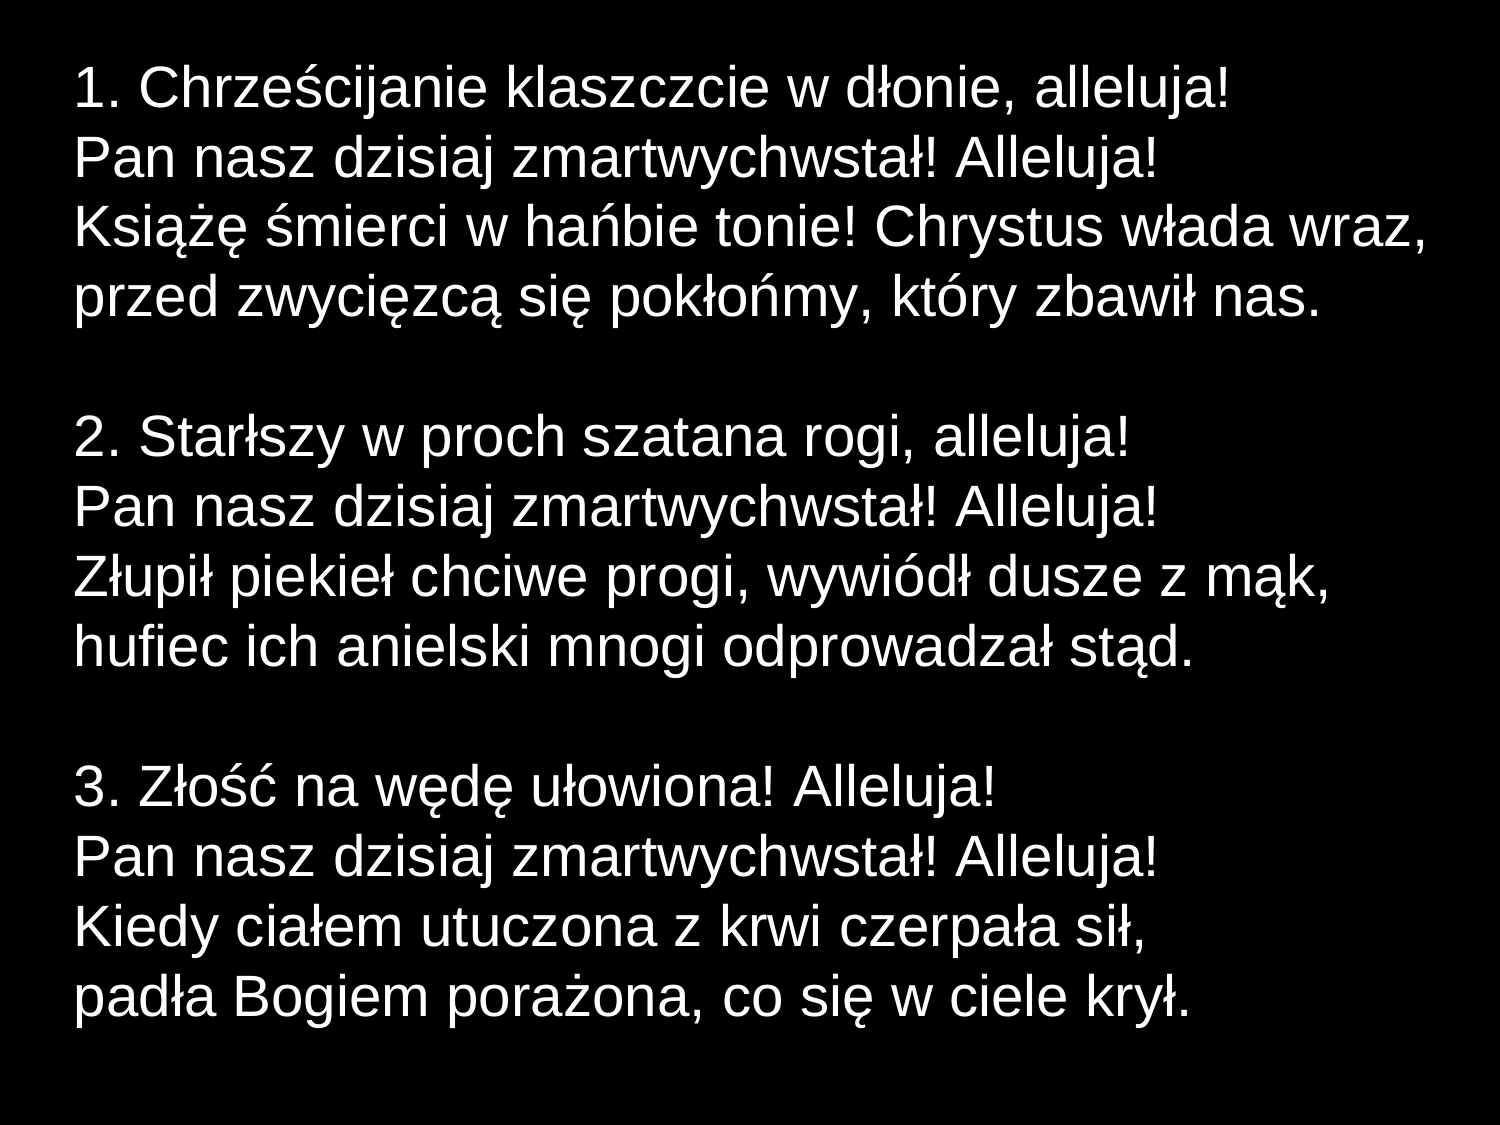

1. Chrześcijanie klaszczcie w dłonie, alleluja!
Pan nasz dzisiaj zmartwychwstał! Alleluja!
Książę śmierci w hańbie tonie! Chrystus włada wraz,
przed zwycięzcą się pokłońmy, który zbawił nas.
2. Starłszy w proch szatana rogi, alleluja!
Pan nasz dzisiaj zmartwychwstał! Alleluja!
Złupił piekieł chciwe progi, wywiódł dusze z mąk,
hufiec ich anielski mnogi odprowadzał stąd.
3. Złość na wędę ułowiona! Alleluja!
Pan nasz dzisiaj zmartwychwstał! Alleluja!
Kiedy ciałem utuczona z krwi czerpała sił,
padła Bogiem porażona, co się w ciele krył.